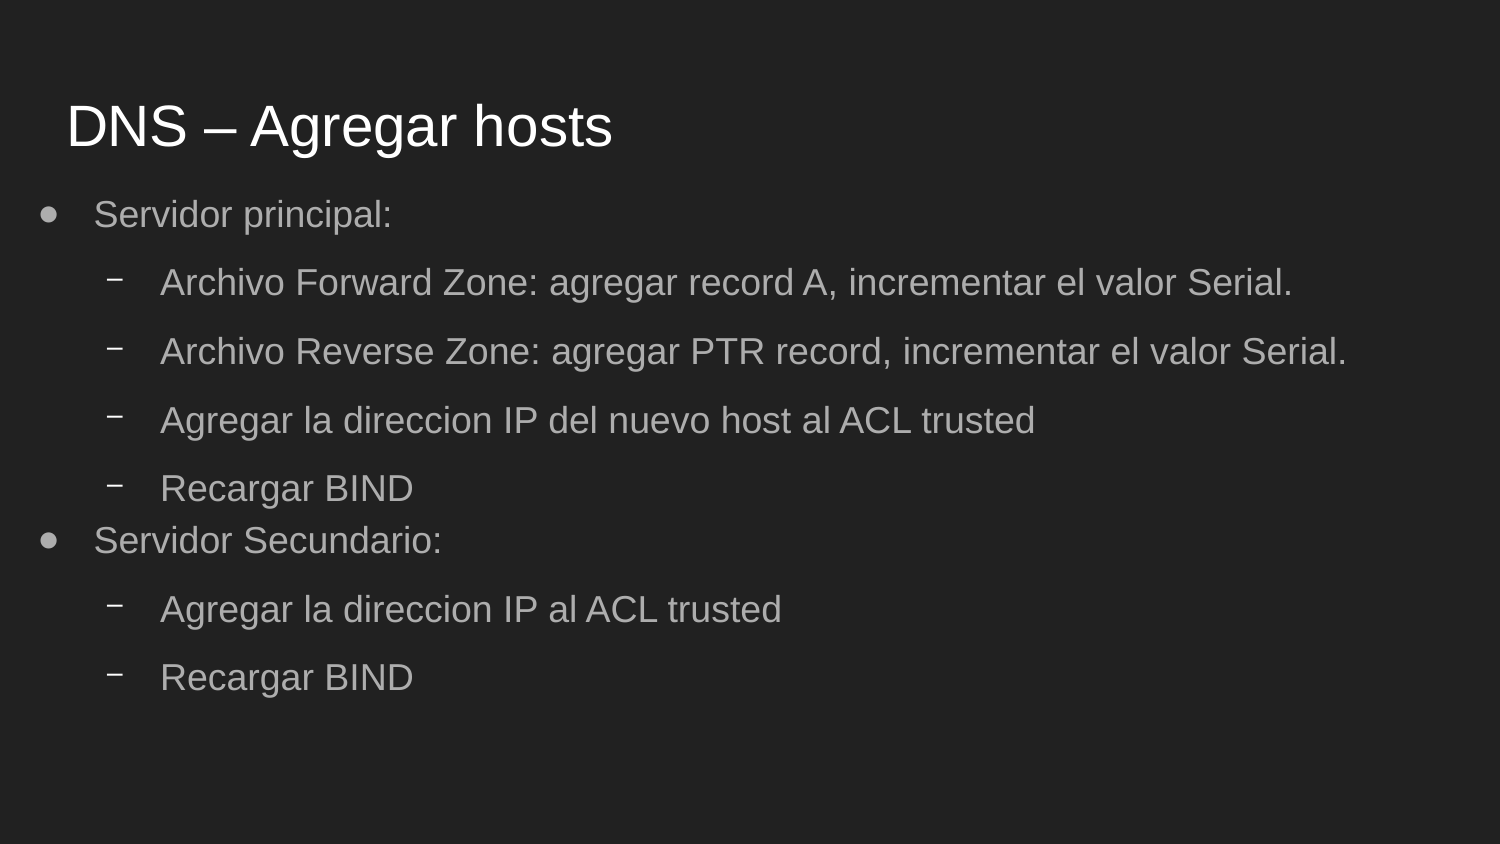

# DNS – Agregar hosts
Servidor principal:
Archivo Forward Zone: agregar record A, incrementar el valor Serial.
Archivo Reverse Zone: agregar PTR record, incrementar el valor Serial.
Agregar la direccion IP del nuevo host al ACL trusted
Recargar BIND
Servidor Secundario:
Agregar la direccion IP al ACL trusted
Recargar BIND